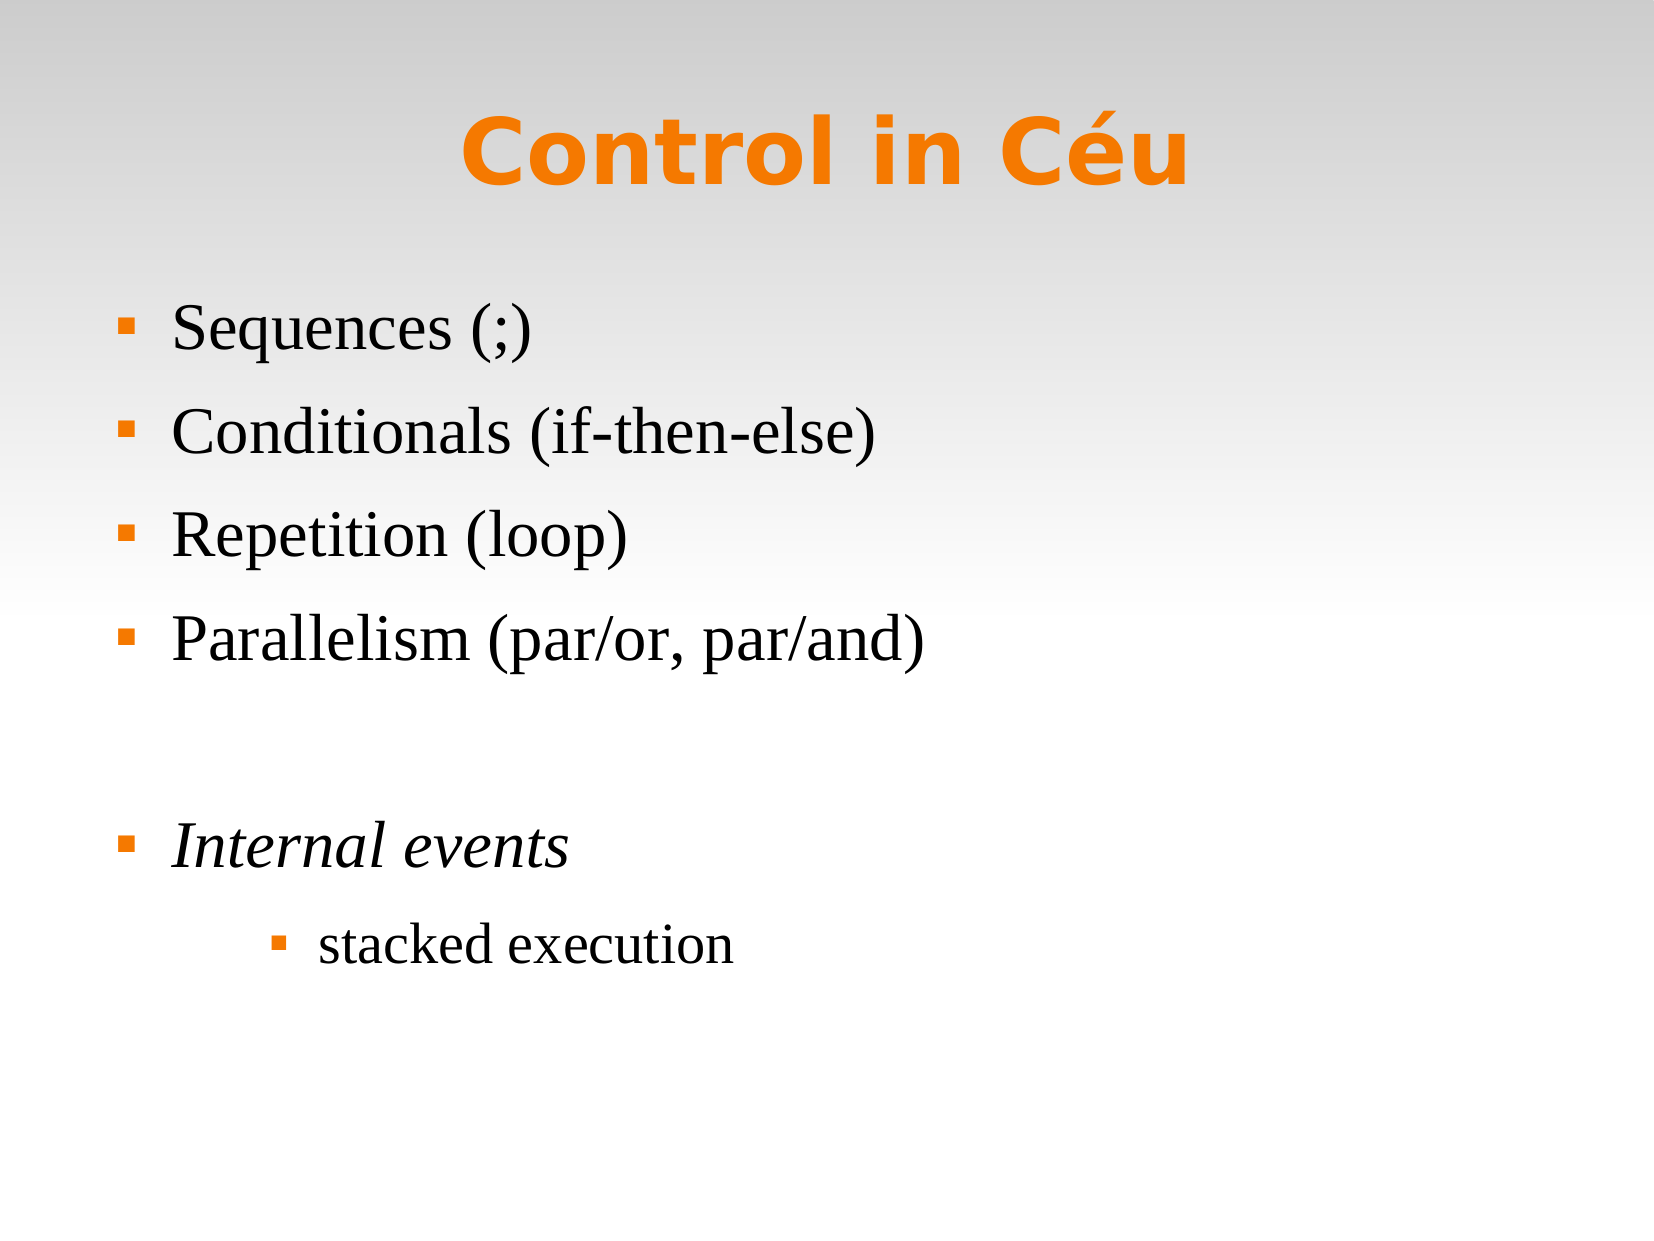

# Control in Céu
Sequences (;)
Conditionals (if-then-else)
Repetition (loop)
Parallelism (par/or, par/and)
Internal events
stacked execution